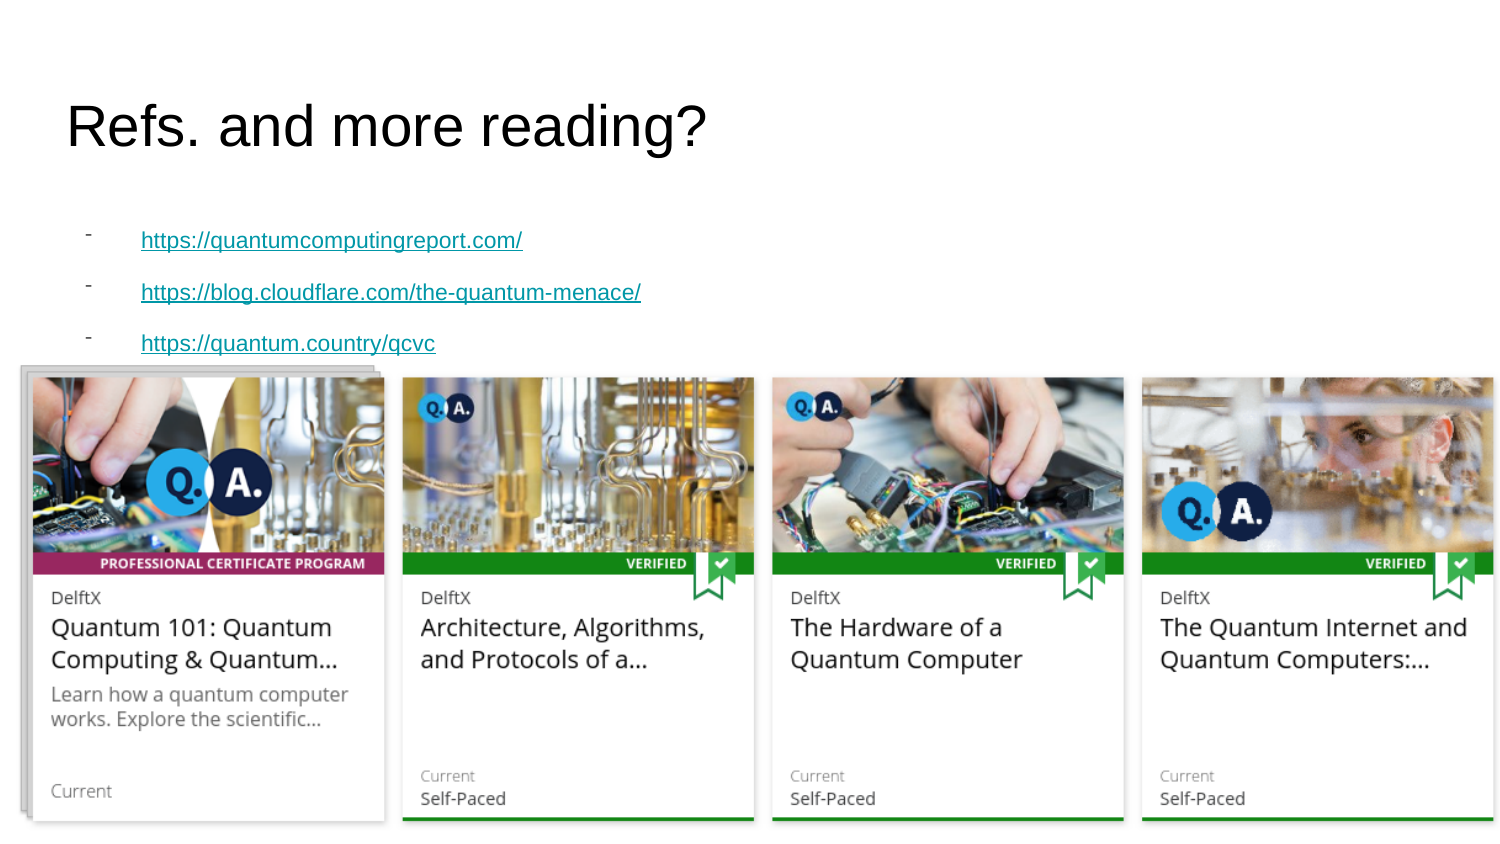

# Refs. and more reading?
https://quantumcomputingreport.com/
https://blog.cloudflare.com/the-quantum-menace/
https://quantum.country/qcvc
http://michaelnielsen.org/blog/quantum-computing-for-the-determined/